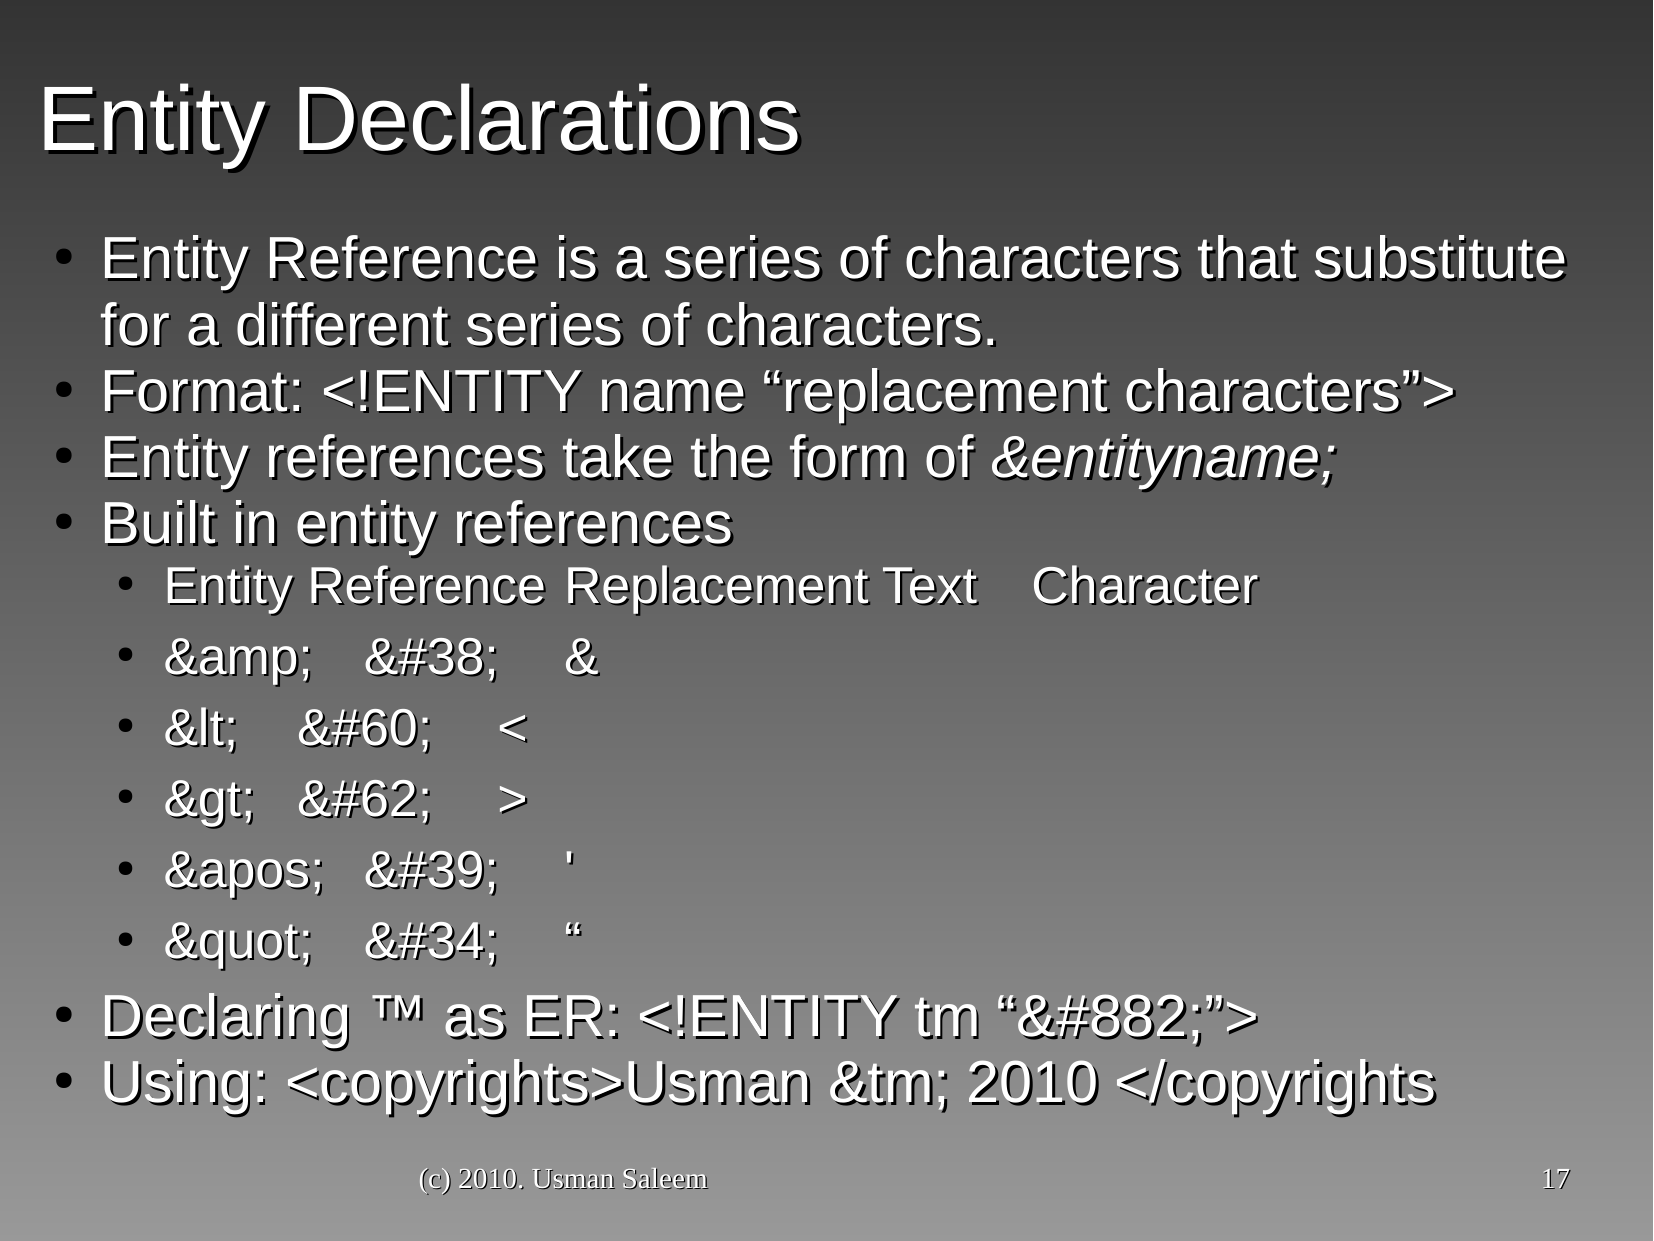

# Entity Declarations
Entity Reference is a series of characters that substitute for a different series of characters.
Format: <!ENTITY name “replacement characters”>
Entity references take the form of &entityname;
Built in entity references
Entity Reference	Replacement Text	Character
&amp;				&#38;	&
&lt;		&#60;	<
&gt;	&#62;	>
&apos;	&#39;	'
&quot;	&#34;	“
Declaring ™ as ER: <!ENTITY tm “&#882;”>
Using: <copyrights>Usman &tm; 2010 </copyrights
(c) 2010. Usman Saleem
17